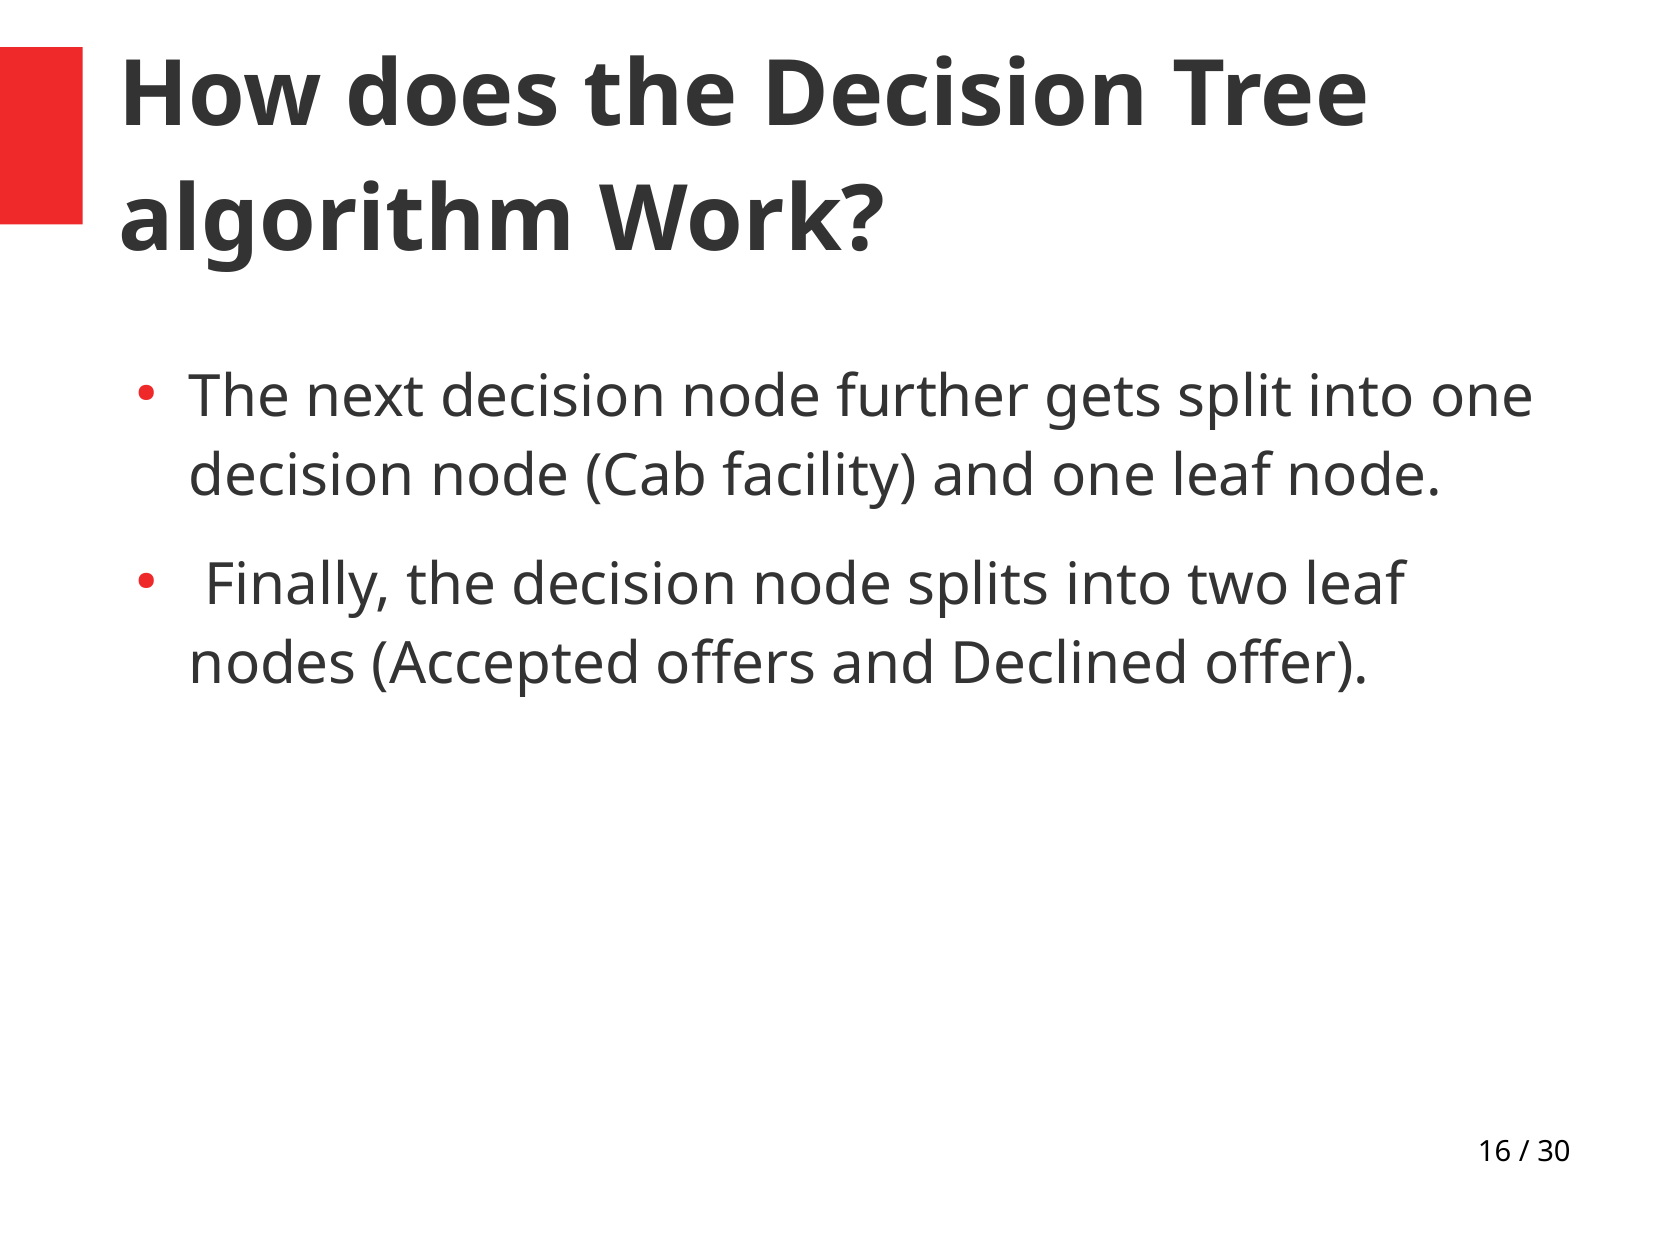

# How does the Decision Tree algorithm Work?
The next decision node further gets split into one decision node (Cab facility) and one leaf node.
 Finally, the decision node splits into two leaf nodes (Accepted offers and Declined offer).
16